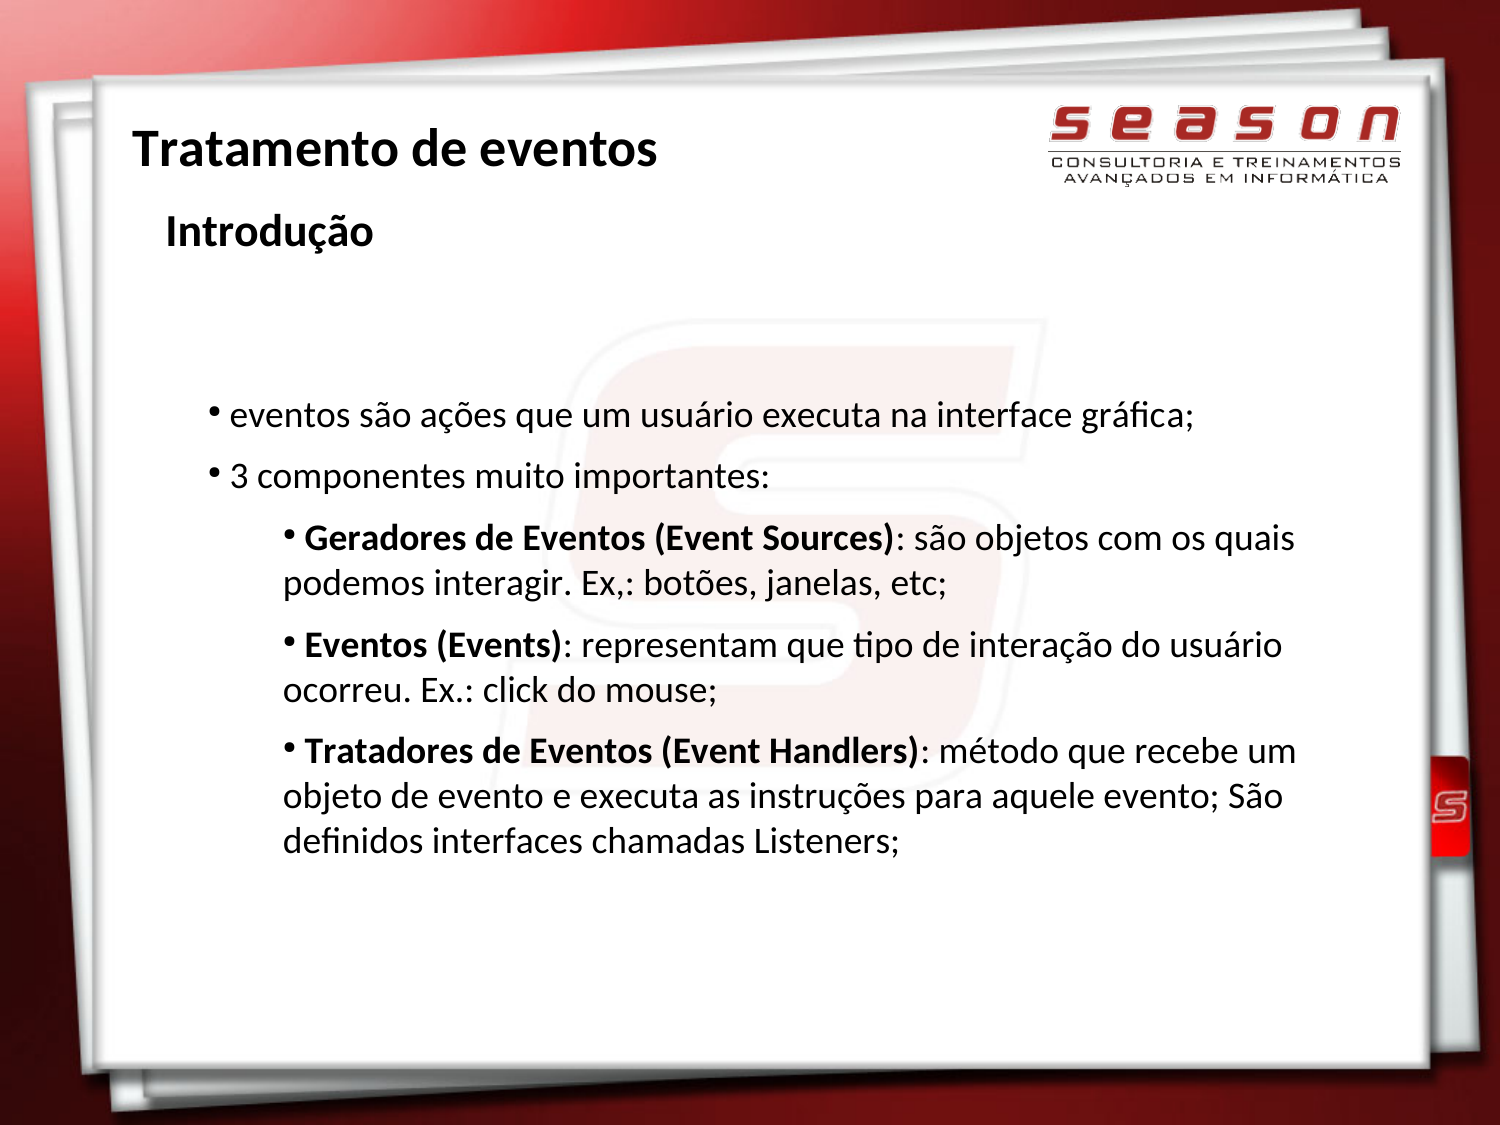

# Tratamento de eventos
Introdução
 eventos são ações que um usuário executa na interface gráfica;
 3 componentes muito importantes:
 Geradores de Eventos (Event Sources): são objetos com os quais podemos interagir. Ex,: botões, janelas, etc;
 Eventos (Events): representam que tipo de interação do usuário ocorreu. Ex.: click do mouse;
 Tratadores de Eventos (Event Handlers): método que recebe um objeto de evento e executa as instruções para aquele evento; São definidos interfaces chamadas Listeners;